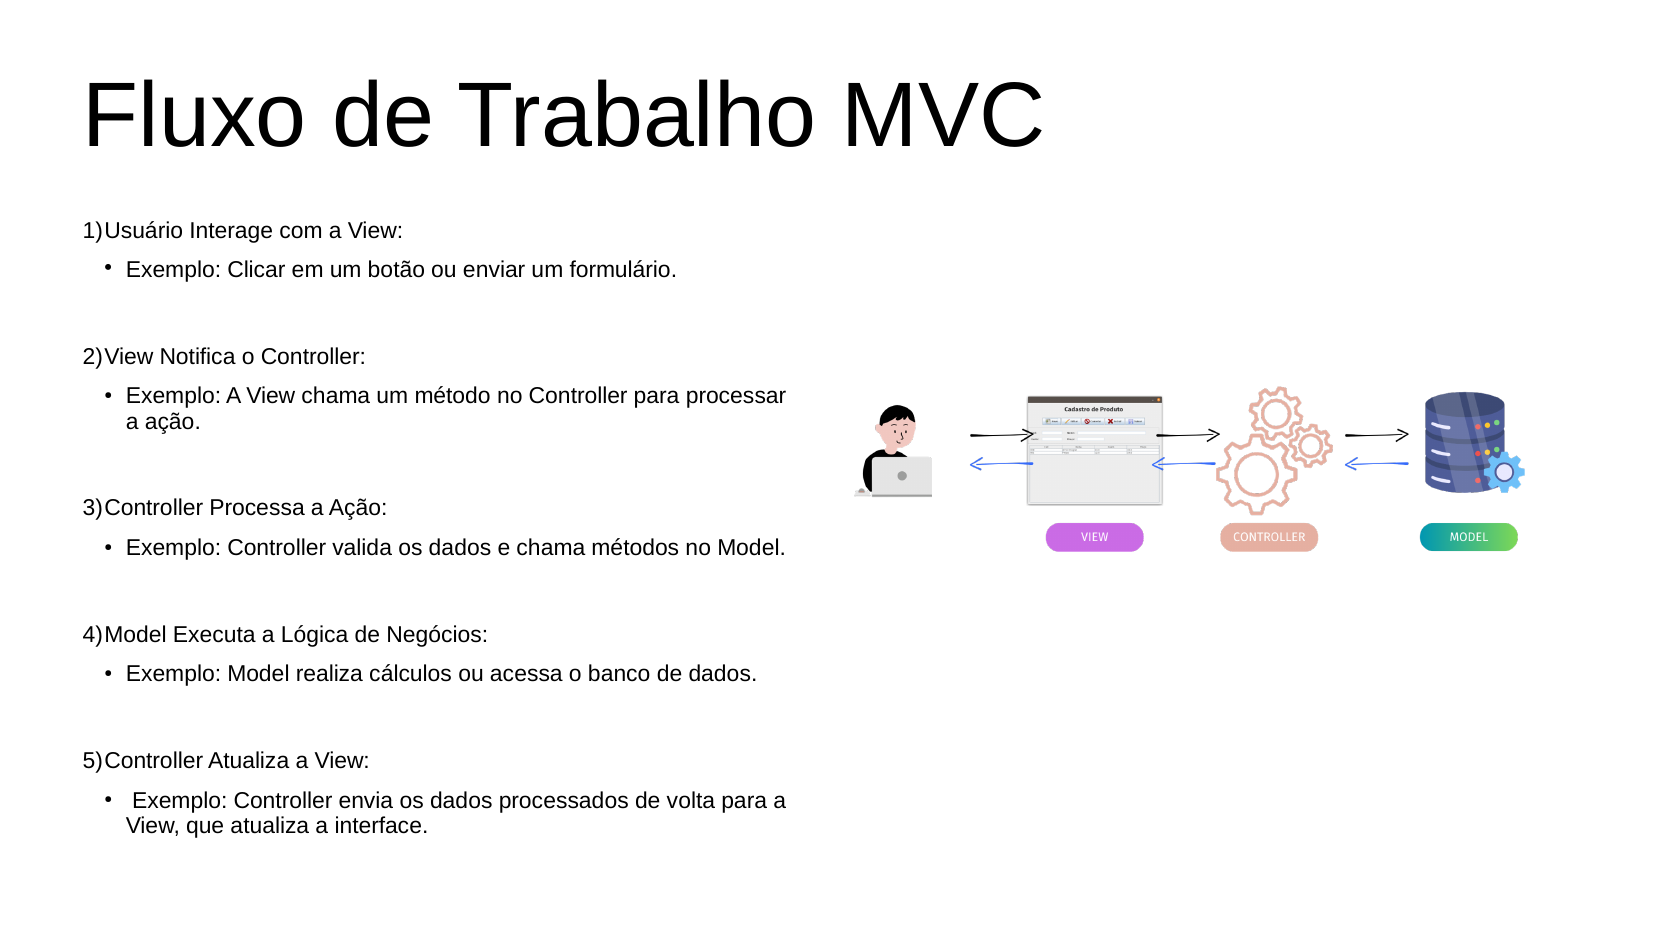

# Fluxo de Trabalho MVC
Usuário Interage com a View:
Exemplo: Clicar em um botão ou enviar um formulário.
View Notifica o Controller:
Exemplo: A View chama um método no Controller para processar a ação.
Controller Processa a Ação:
Exemplo: Controller valida os dados e chama métodos no Model.
Model Executa a Lógica de Negócios:
Exemplo: Model realiza cálculos ou acessa o banco de dados.
Controller Atualiza a View:
 Exemplo: Controller envia os dados processados de volta para a View, que atualiza a interface.